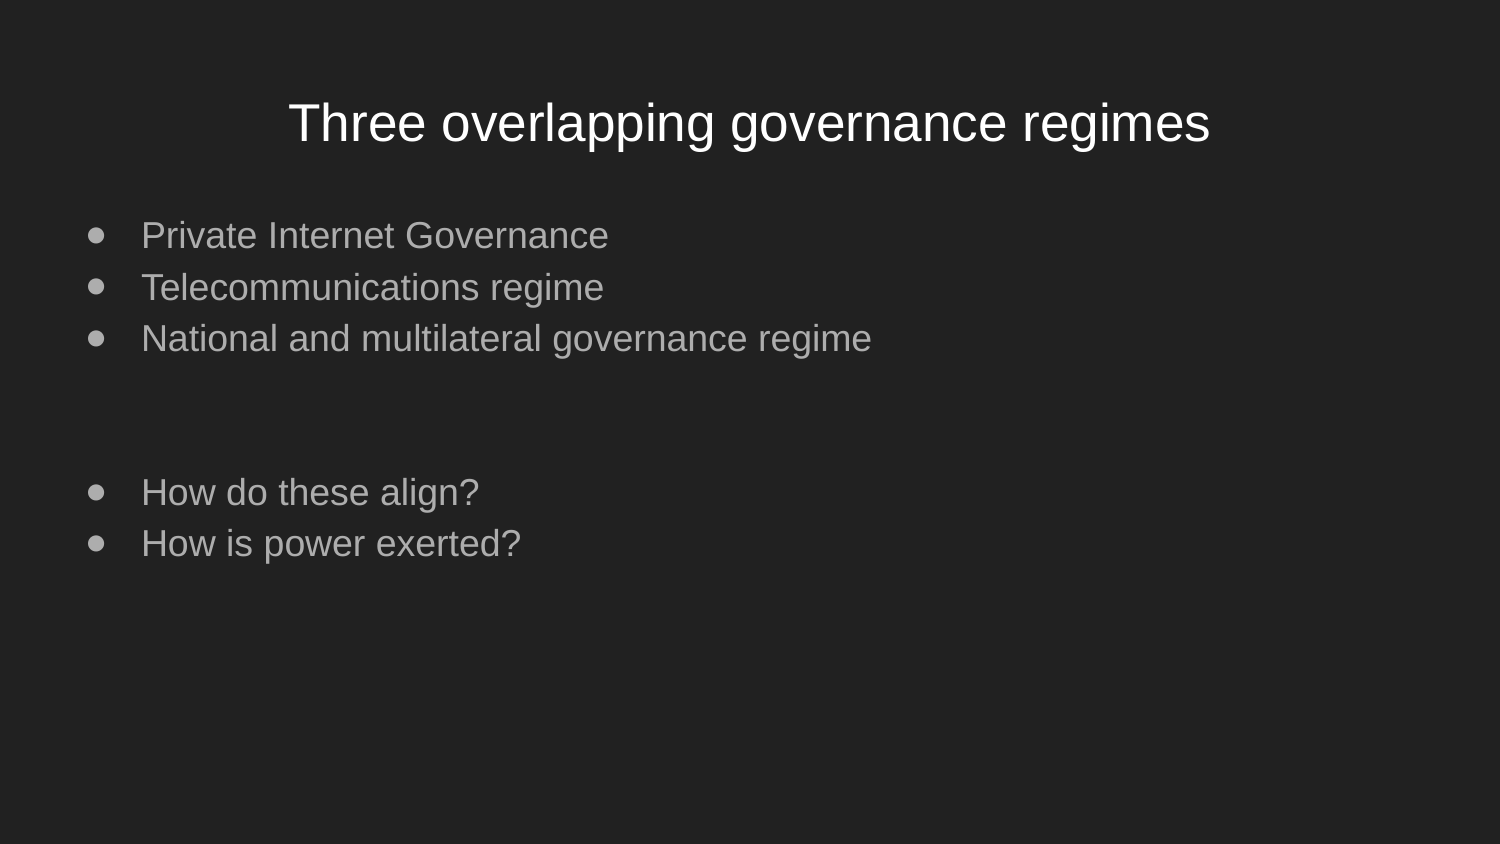

# Three overlapping governance regimes
Private Internet Governance
Telecommunications regime
National and multilateral governance regime
How do these align?
How is power exerted?